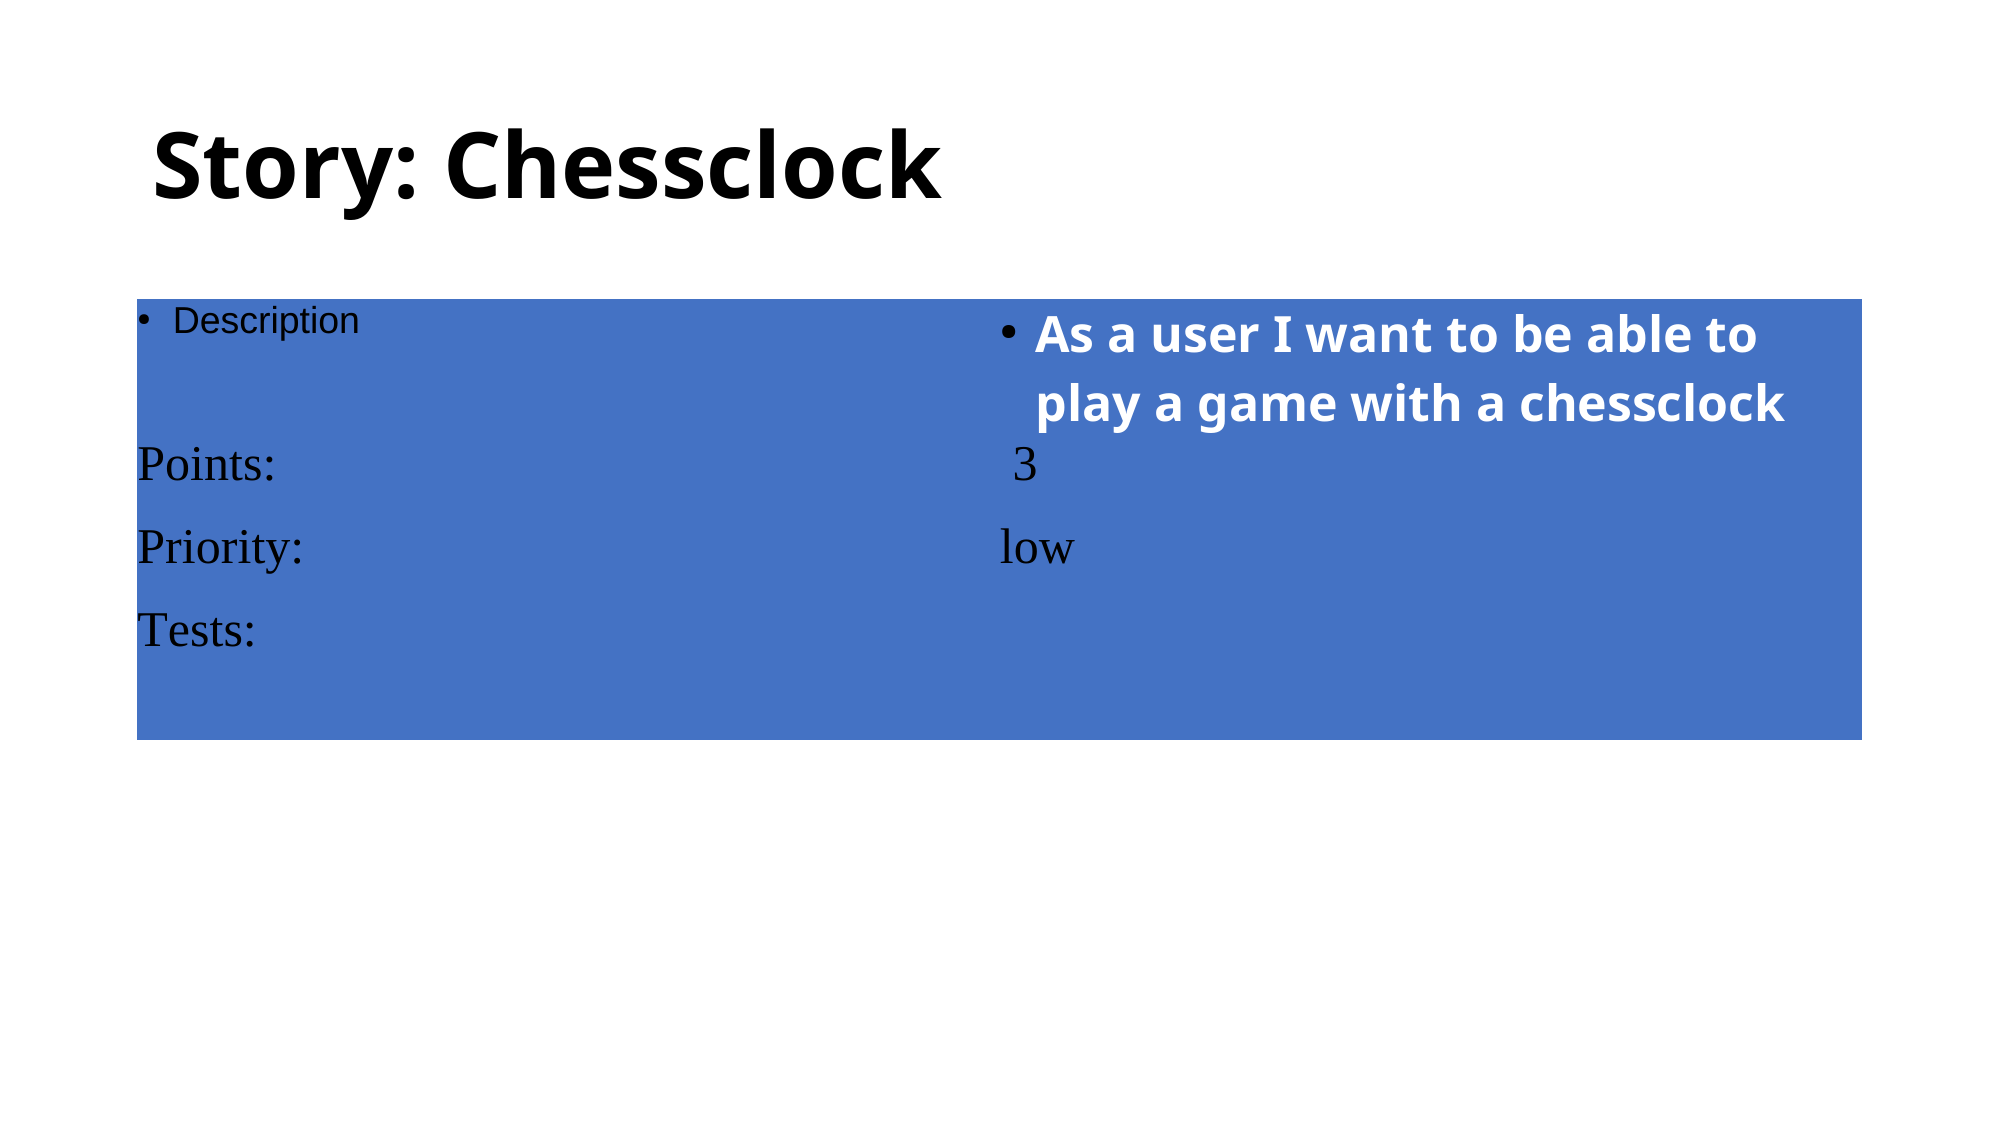

# Story: Chessclock
| Description | As a user I want to be able to play a game with a chessclock |
| --- | --- |
| Points: | 3 |
| Priority: | low |
| Tests: | |
| | |